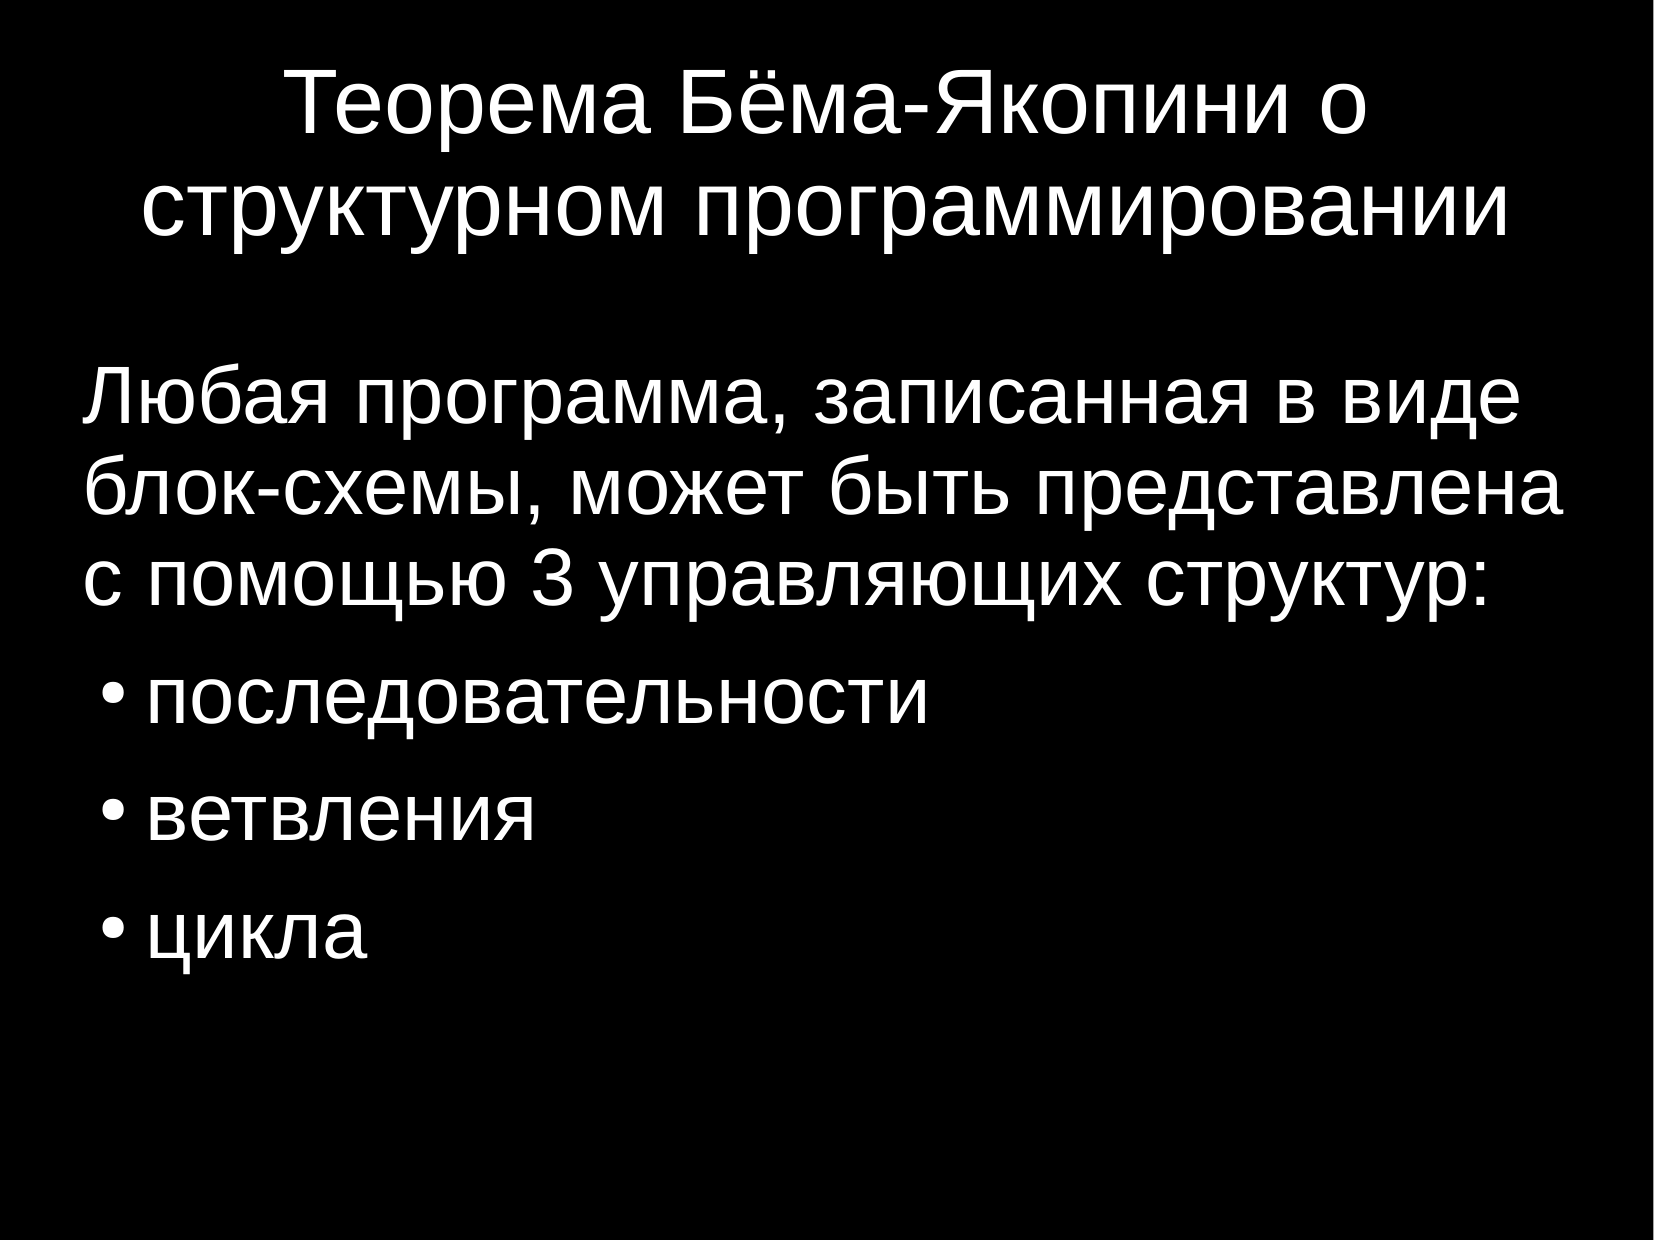

# Теорема Бёма-Якопини о структурном программировании
Любая программа, записанная в виде блок-схемы, может быть представлена с помощью 3 управляющих структур:
последовательности
ветвления
цикла